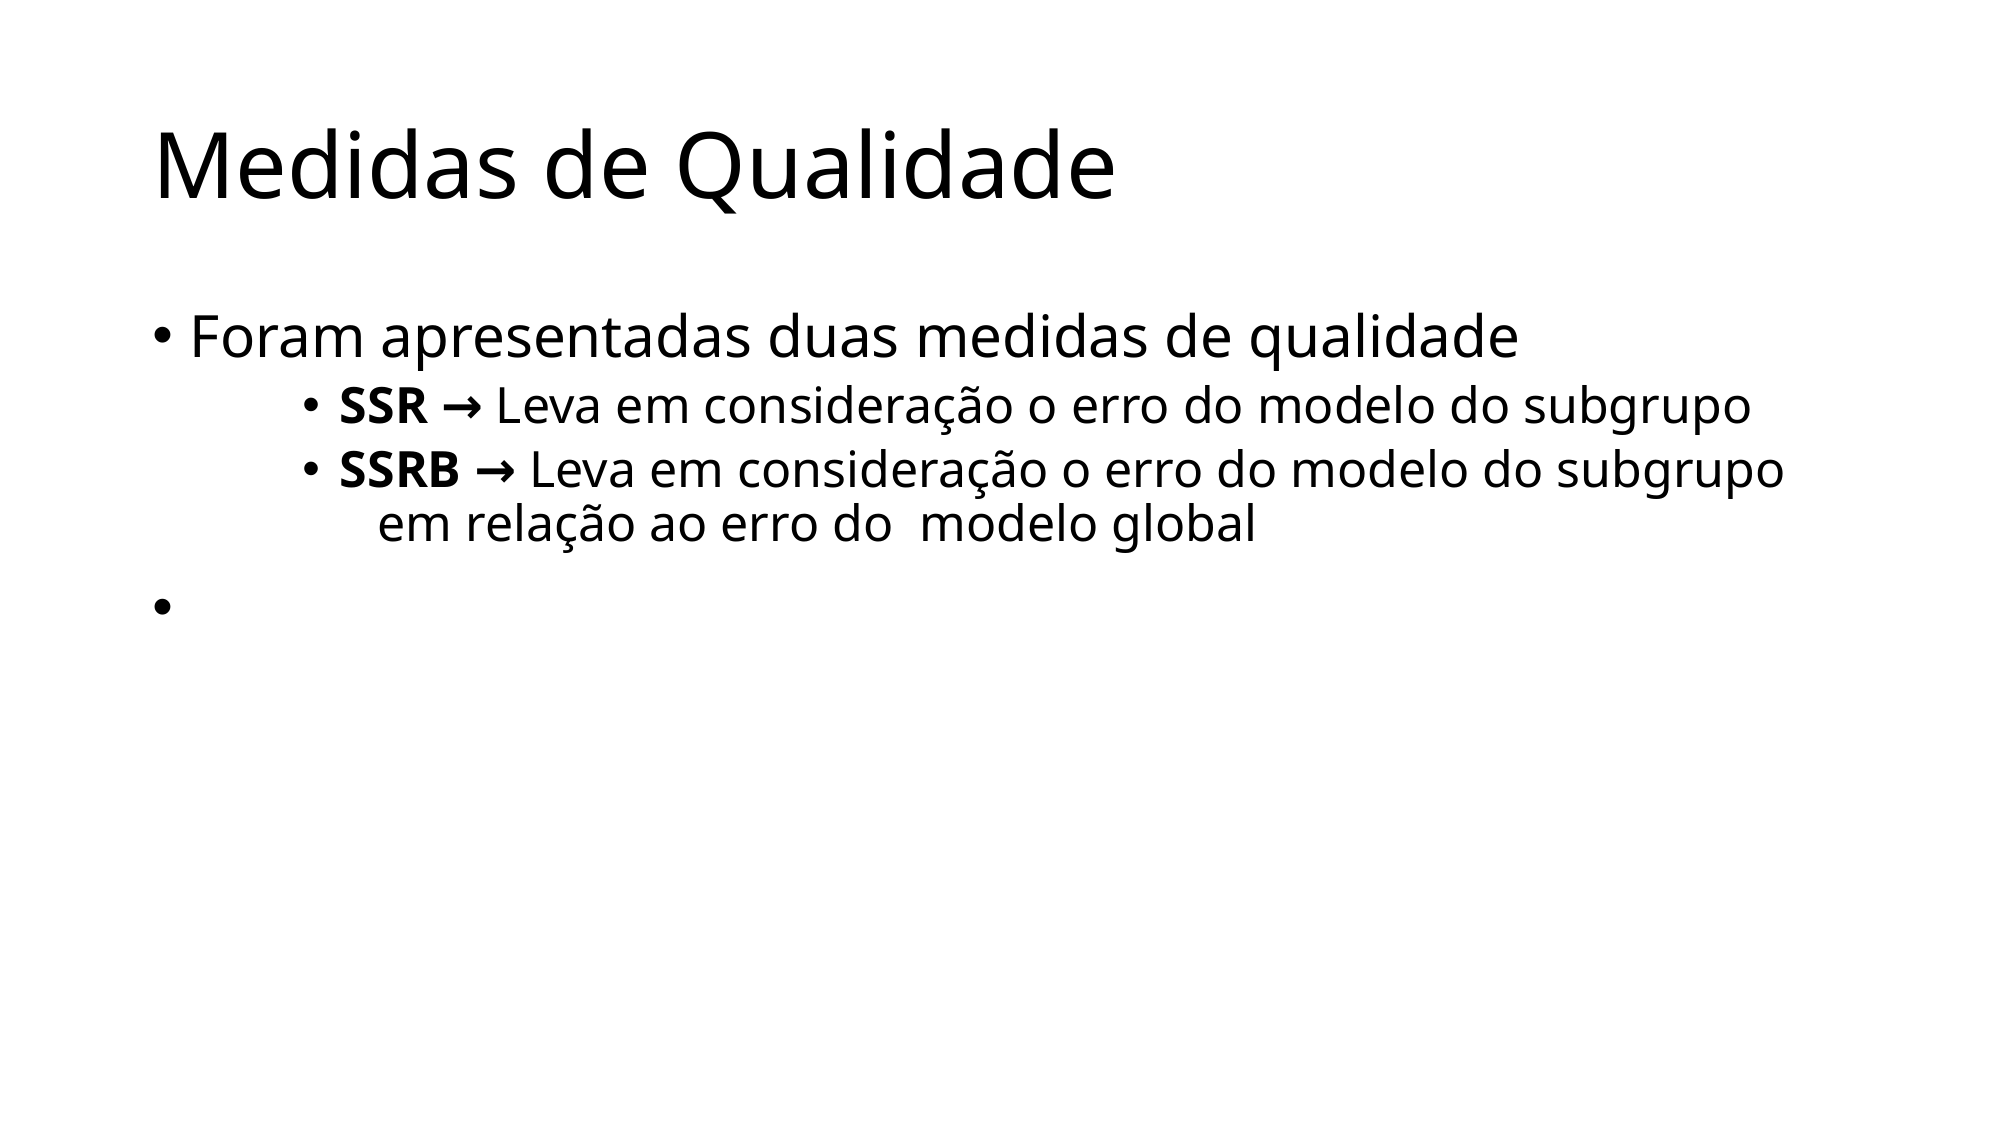

# Medidas de Qualidade
Foram apresentadas duas medidas de qualidade
SSR → Leva em consideração o erro do modelo do subgrupo
SSRB → Leva em consideração o erro do modelo do subgrupo em relação ao erro do modelo global